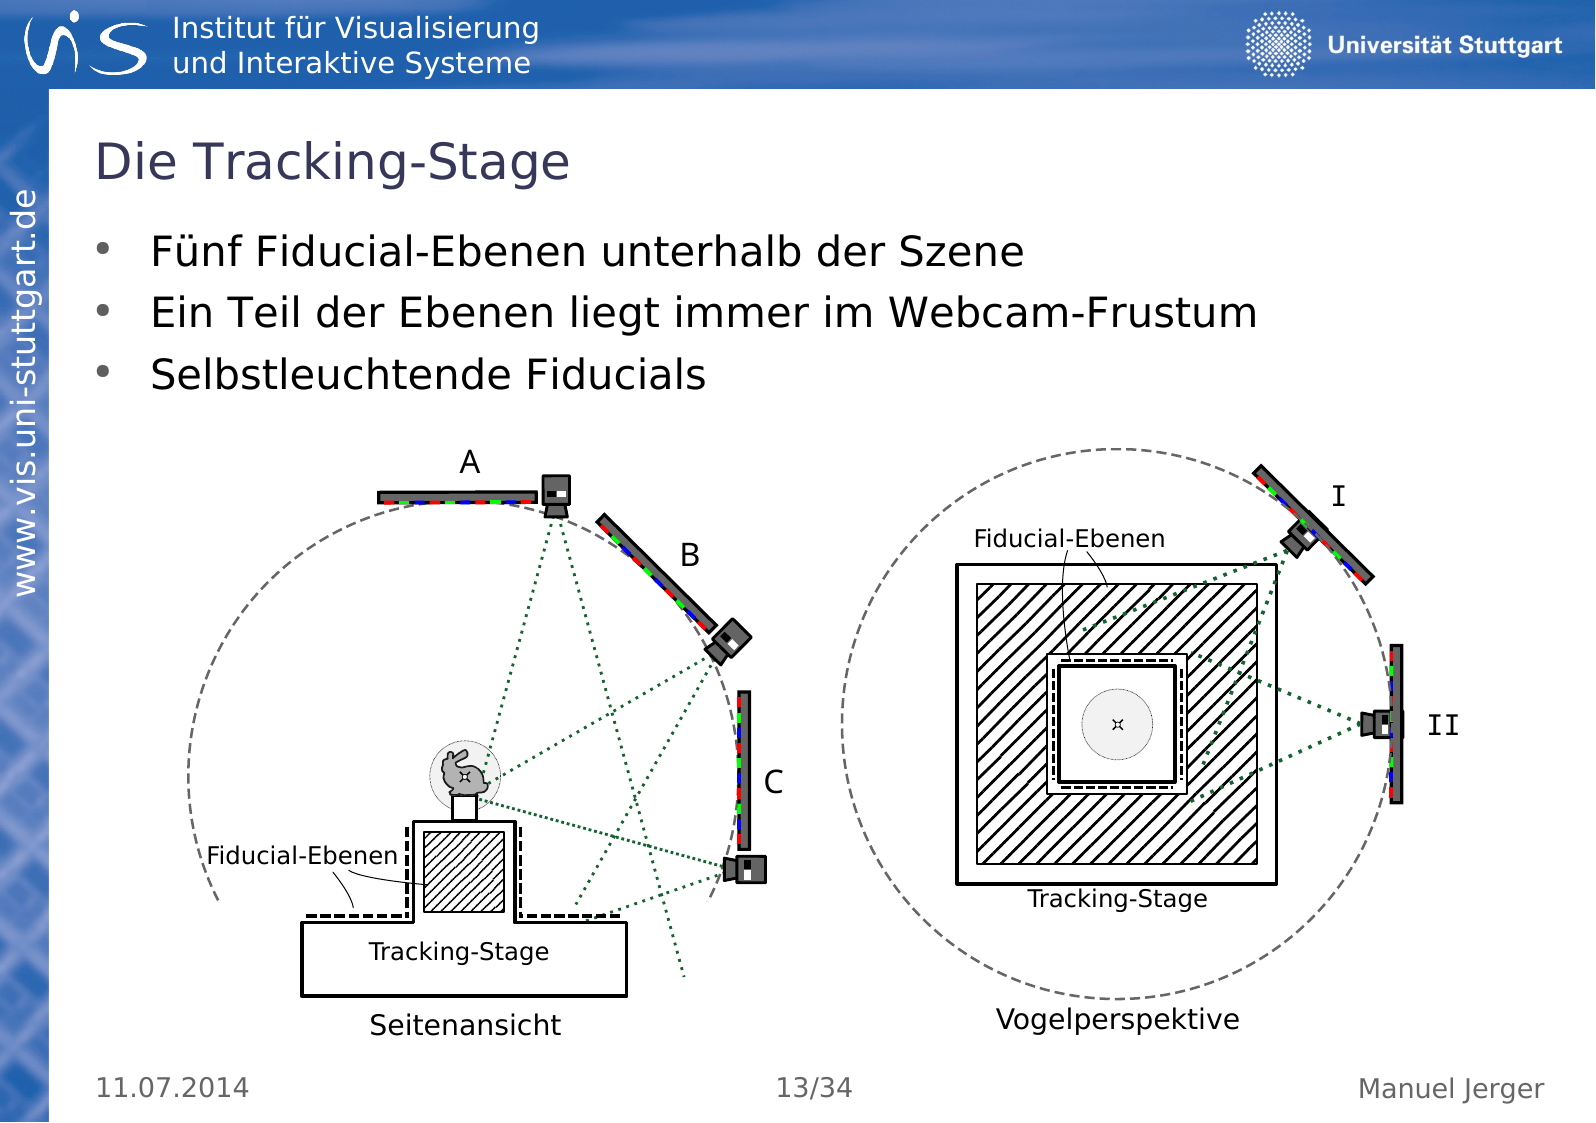

# Die Tracking-Stage
Fünf Fiducial-Ebenen unterhalb der Szene
Ein Teil der Ebenen liegt immer im Webcam-Frustum
Selbstleuchtende Fiducials